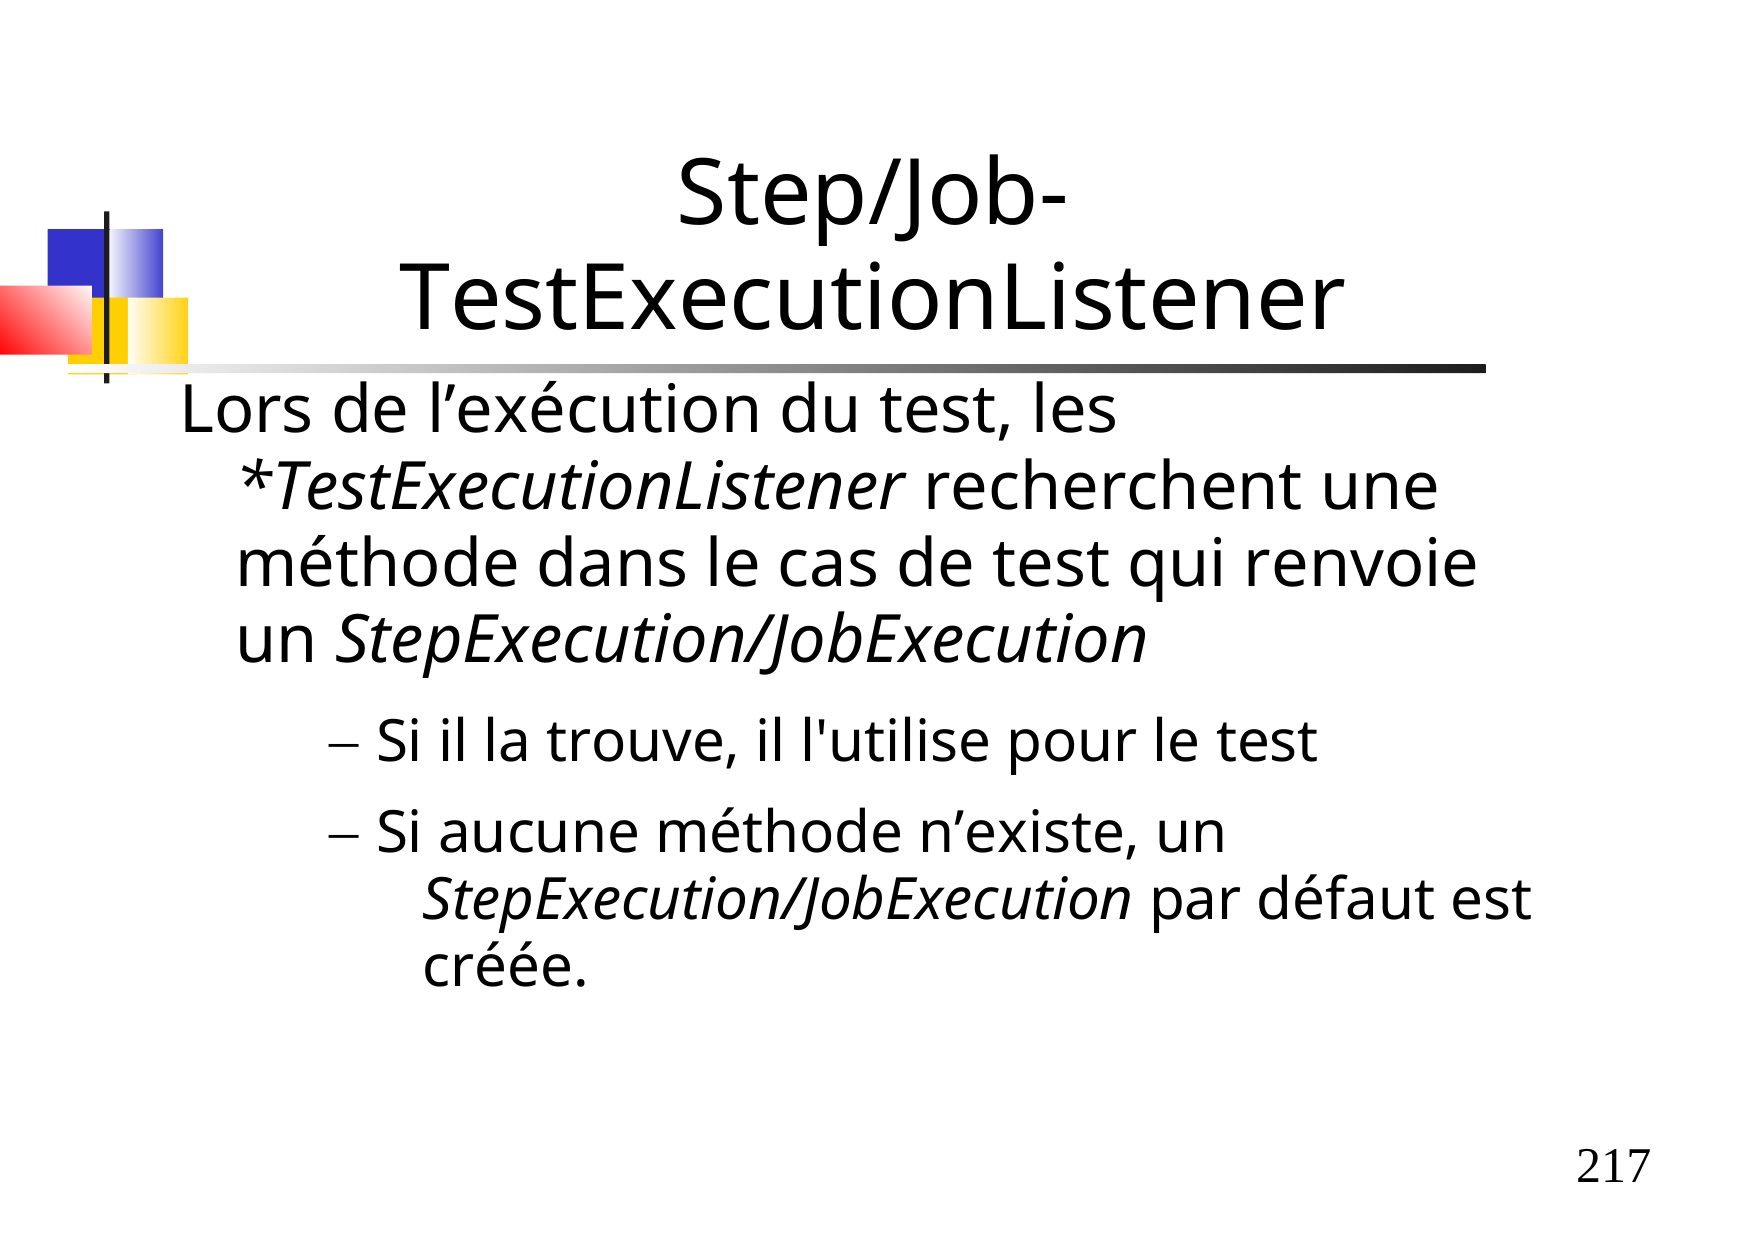

# Step/Job- TestExecutionListener
Lors de l’exécution du test, les *TestExecutionListener recherchent une méthode dans le cas de test qui renvoie un StepExecution/JobExecution
Si il la trouve, il l'utilise pour le test
Si aucune méthode n’existe, un StepExecution/JobExecution par défaut est créée.